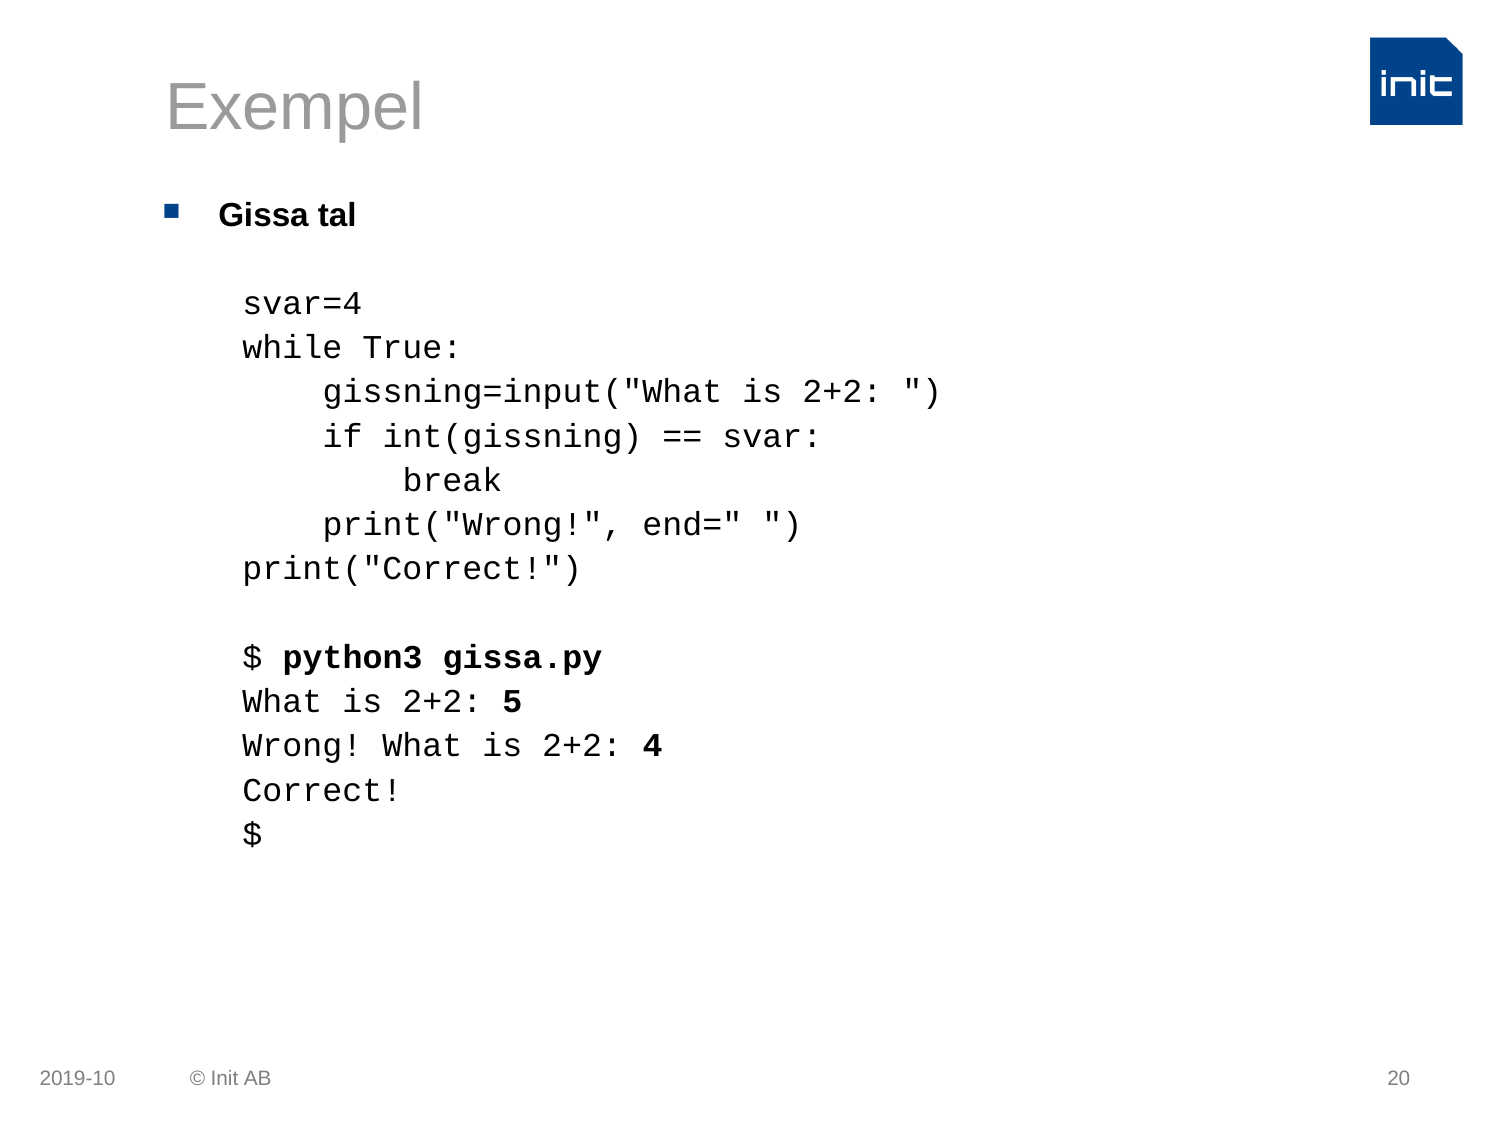

Exempel
Gissa tal
svar=4
while True:
 gissning=input("What is 2+2: ")
 if int(gissning) == svar:
 break
 print("Wrong!", end=" ")
print("Correct!")
$ python3 gissa.py
What is 2+2: 5
Wrong! What is 2+2: 4
Correct!
$
2019-10
© Init AB